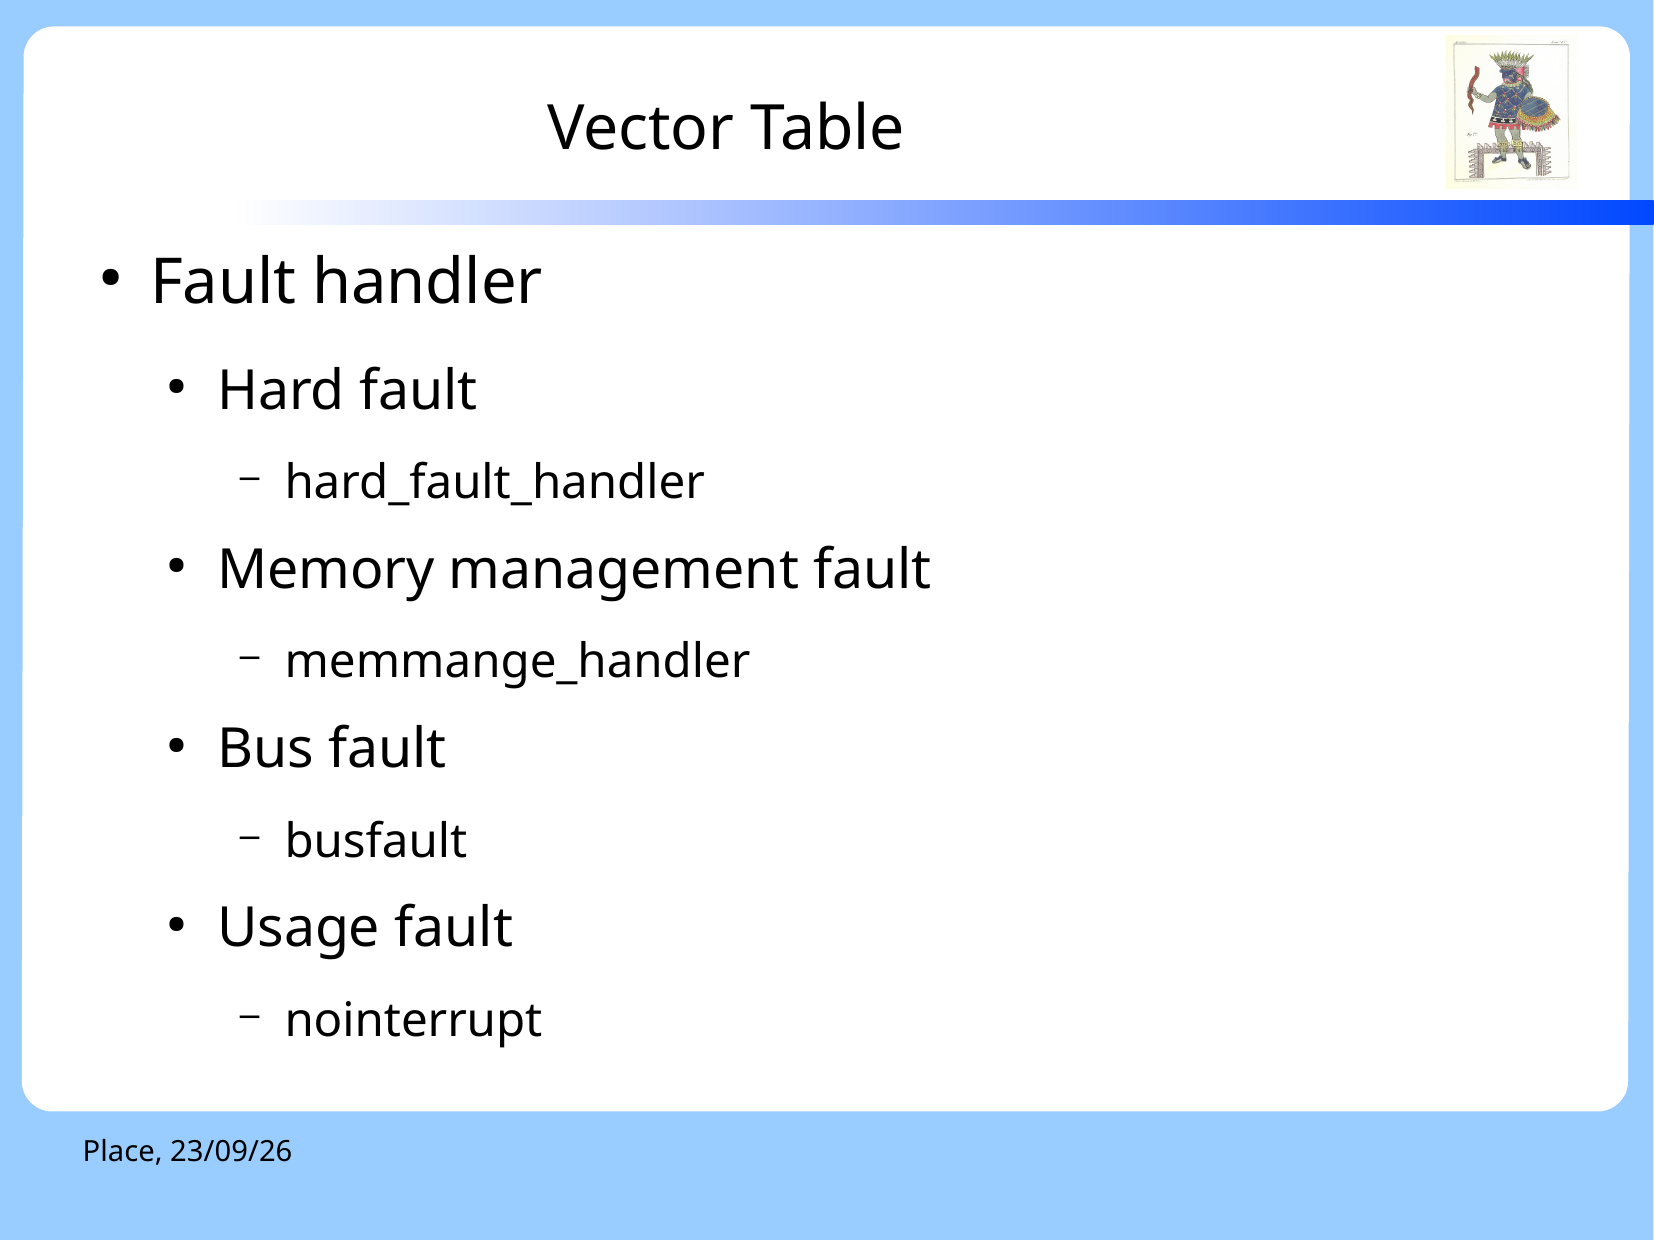

# Vector Table
Fault handler
Hard fault
hard_fault_handler
Memory management fault
memmange_handler
Bus fault
busfault
Usage fault
nointerrupt